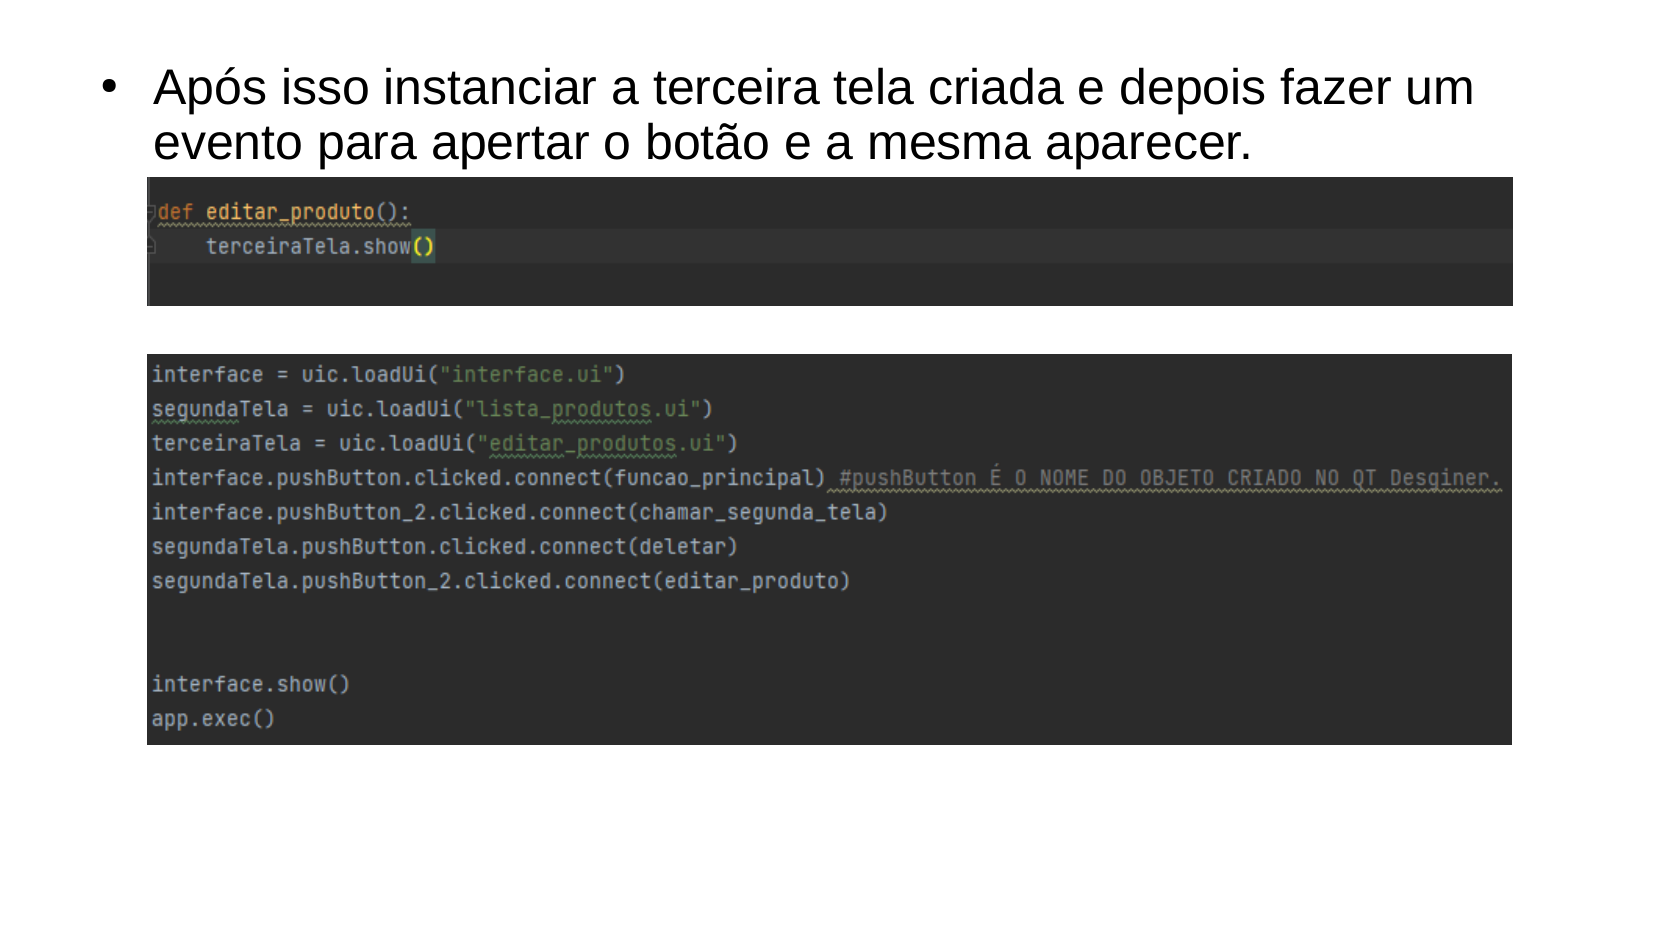

# Após isso instanciar a terceira tela criada e depois fazer um evento para apertar o botão e a mesma aparecer.